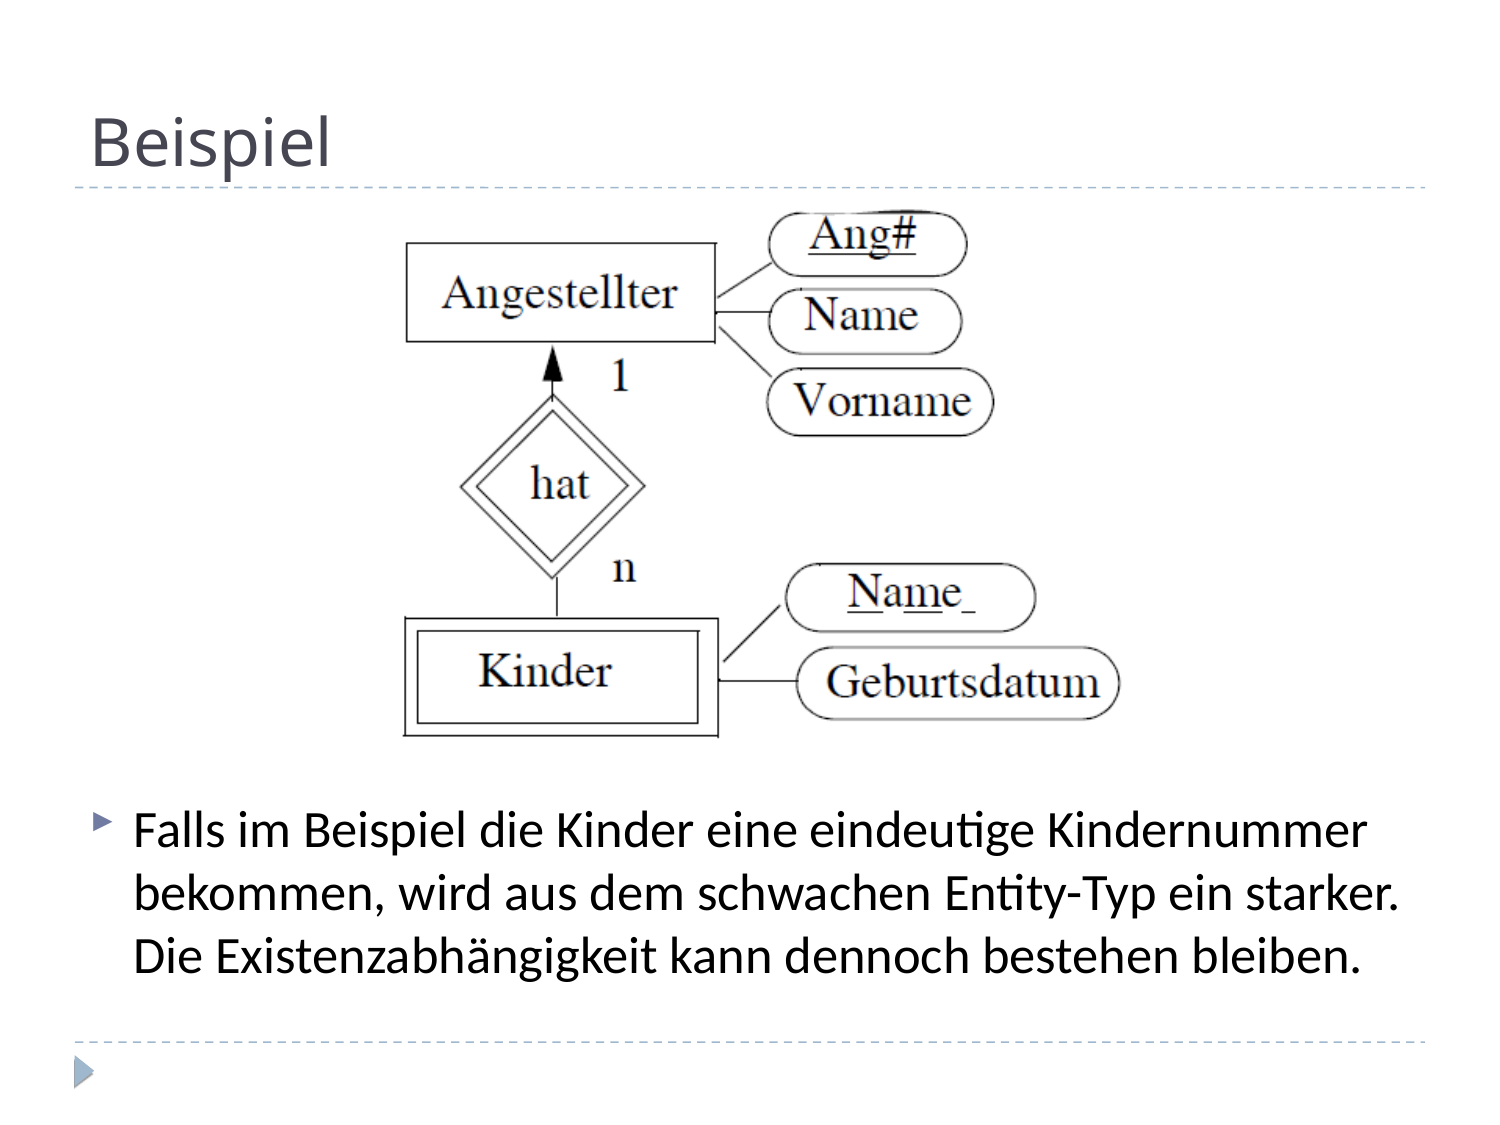

# Beispiel
Falls im Beispiel die Kinder eine eindeutige Kindernummer bekommen, wird aus dem schwachen Entity-Typ ein starker. Die Existenzabhängigkeit kann dennoch bestehen bleiben.